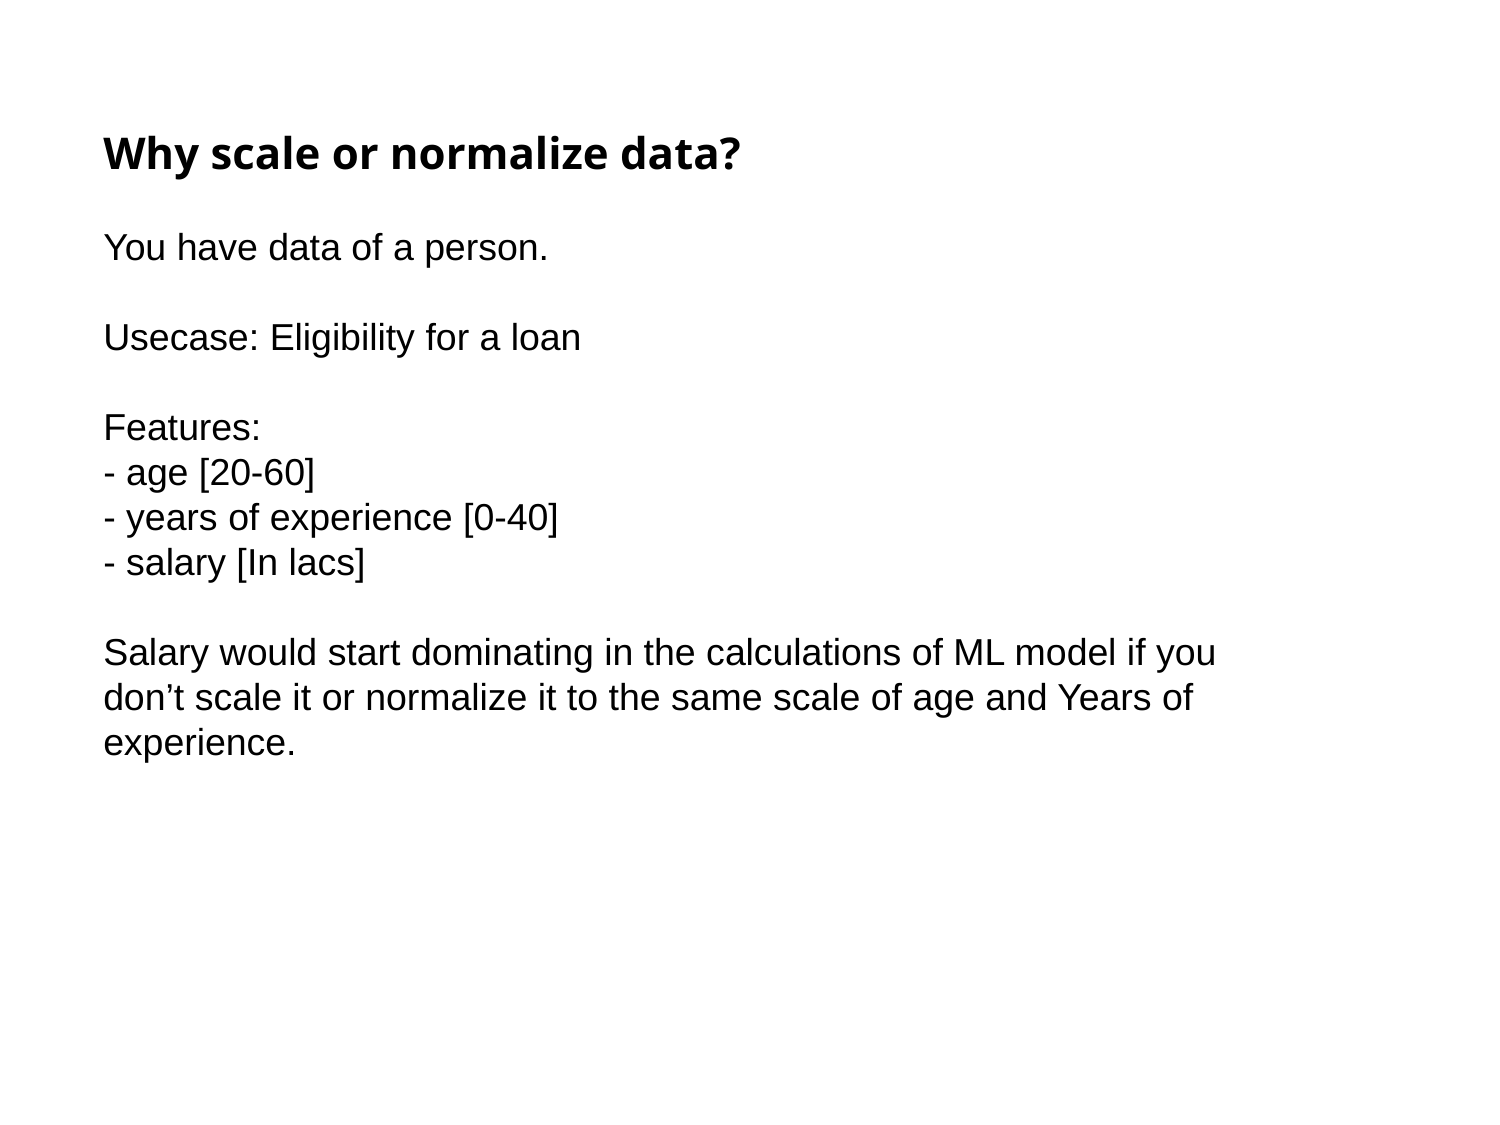

Why scale or normalize data?
You have data of a person.
Usecase: Eligibility for a loan
Features:
- age [20-60]
- years of experience [0-40]
- salary [In lacs]
Salary would start dominating in the calculations of ML model if you don’t scale it or normalize it to the same scale of age and Years of experience.